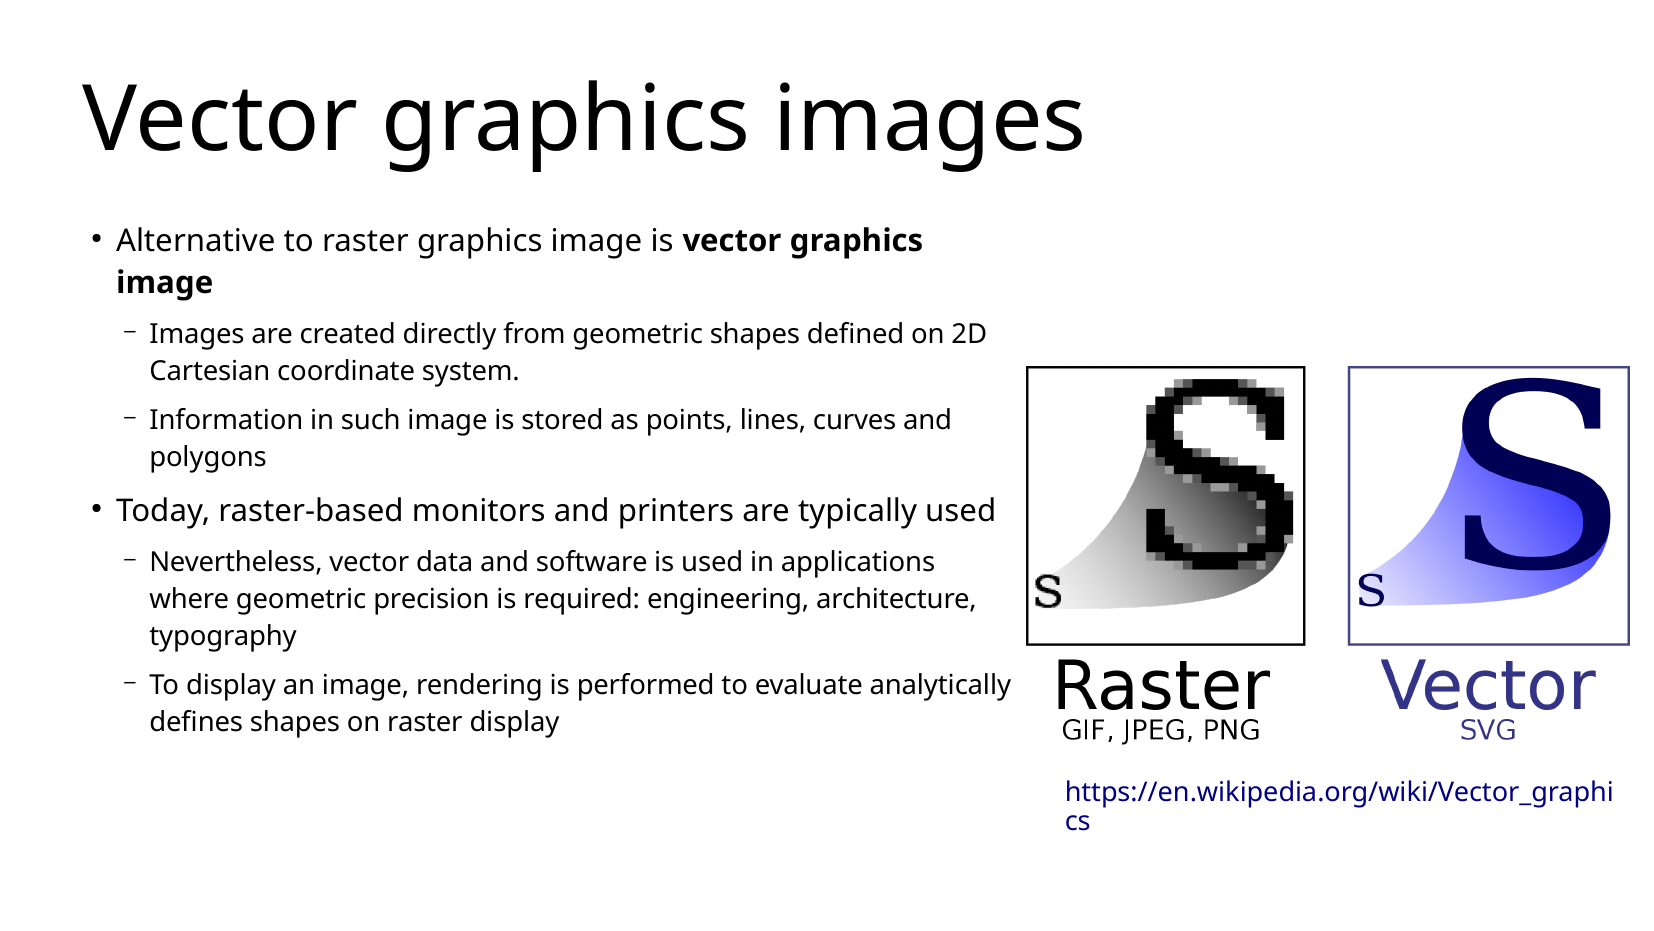

# Vector graphics images
Alternative to raster graphics image is vector graphics image
Images are created directly from geometric shapes defined on 2D Cartesian coordinate system.
Information in such image is stored as points, lines, curves and polygons
Today, raster-based monitors and printers are typically used
Nevertheless, vector data and software is used in applications where geometric precision is required: engineering, architecture, typography
To display an image, rendering is performed to evaluate analytically defines shapes on raster display
https://en.wikipedia.org/wiki/Vector_graphics